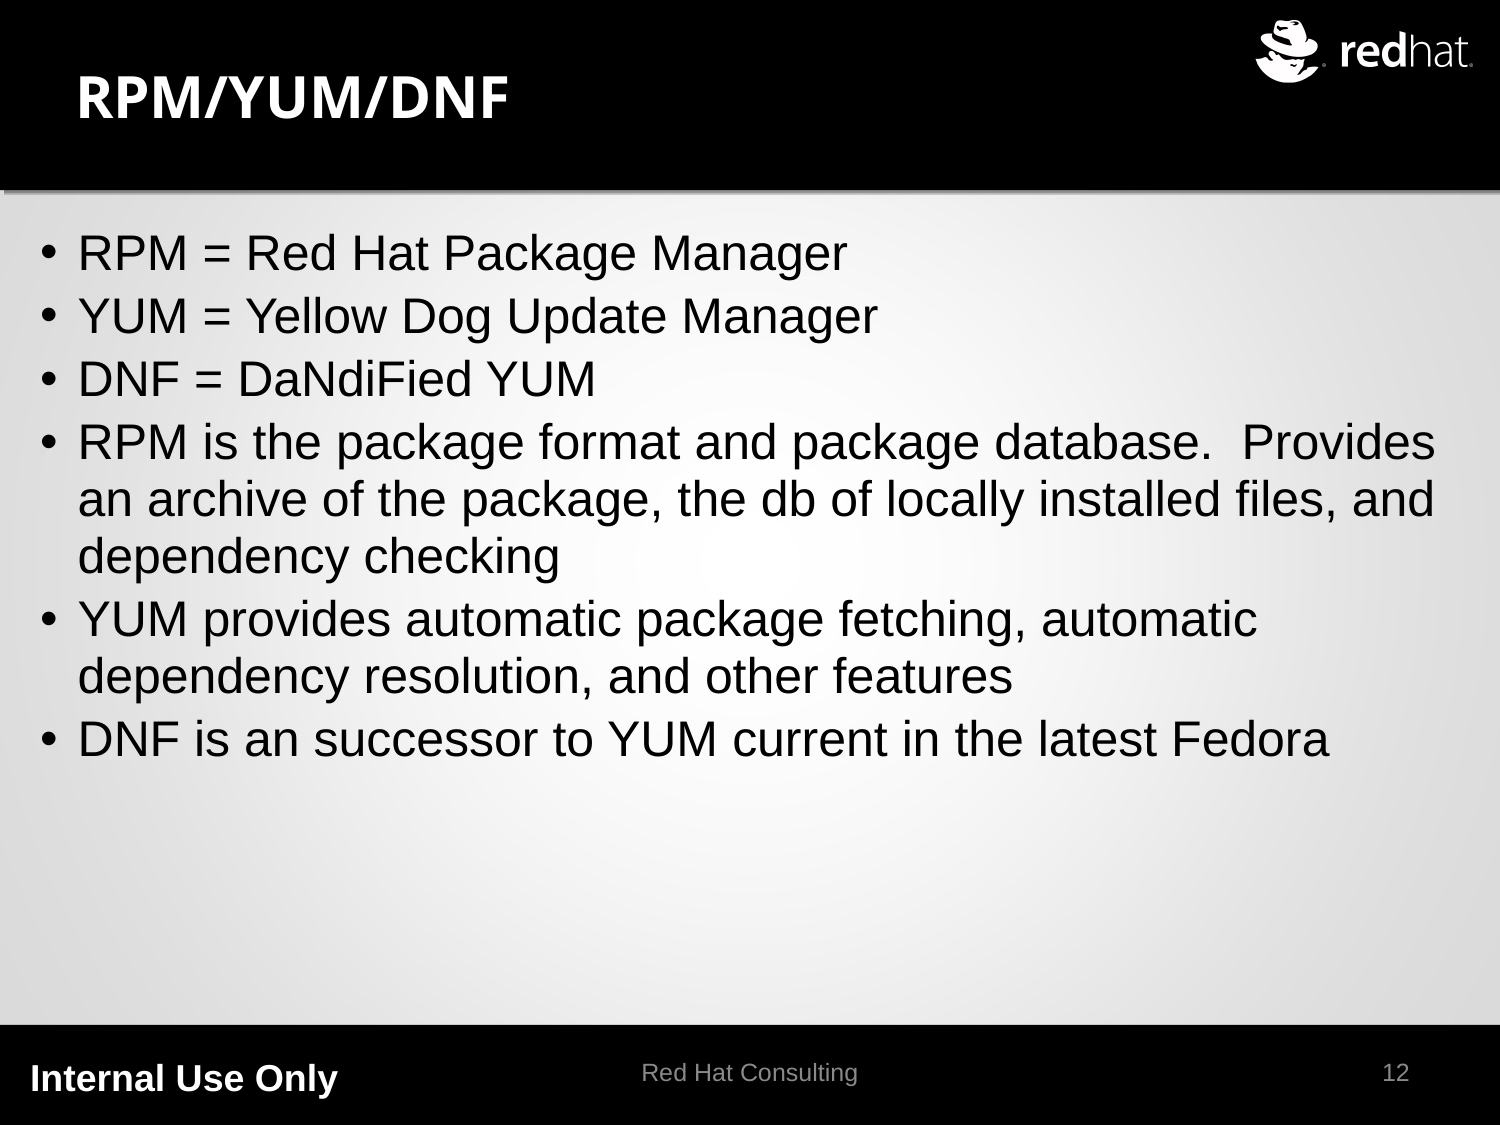

# RPM/YUM/DNF
RPM = Red Hat Package Manager
YUM = Yellow Dog Update Manager
DNF = DaNdiFied YUM
RPM is the package format and package database. Provides an archive of the package, the db of locally installed files, and dependency checking
YUM provides automatic package fetching, automatic dependency resolution, and other features
DNF is an successor to YUM current in the latest Fedora
Red Hat Consulting